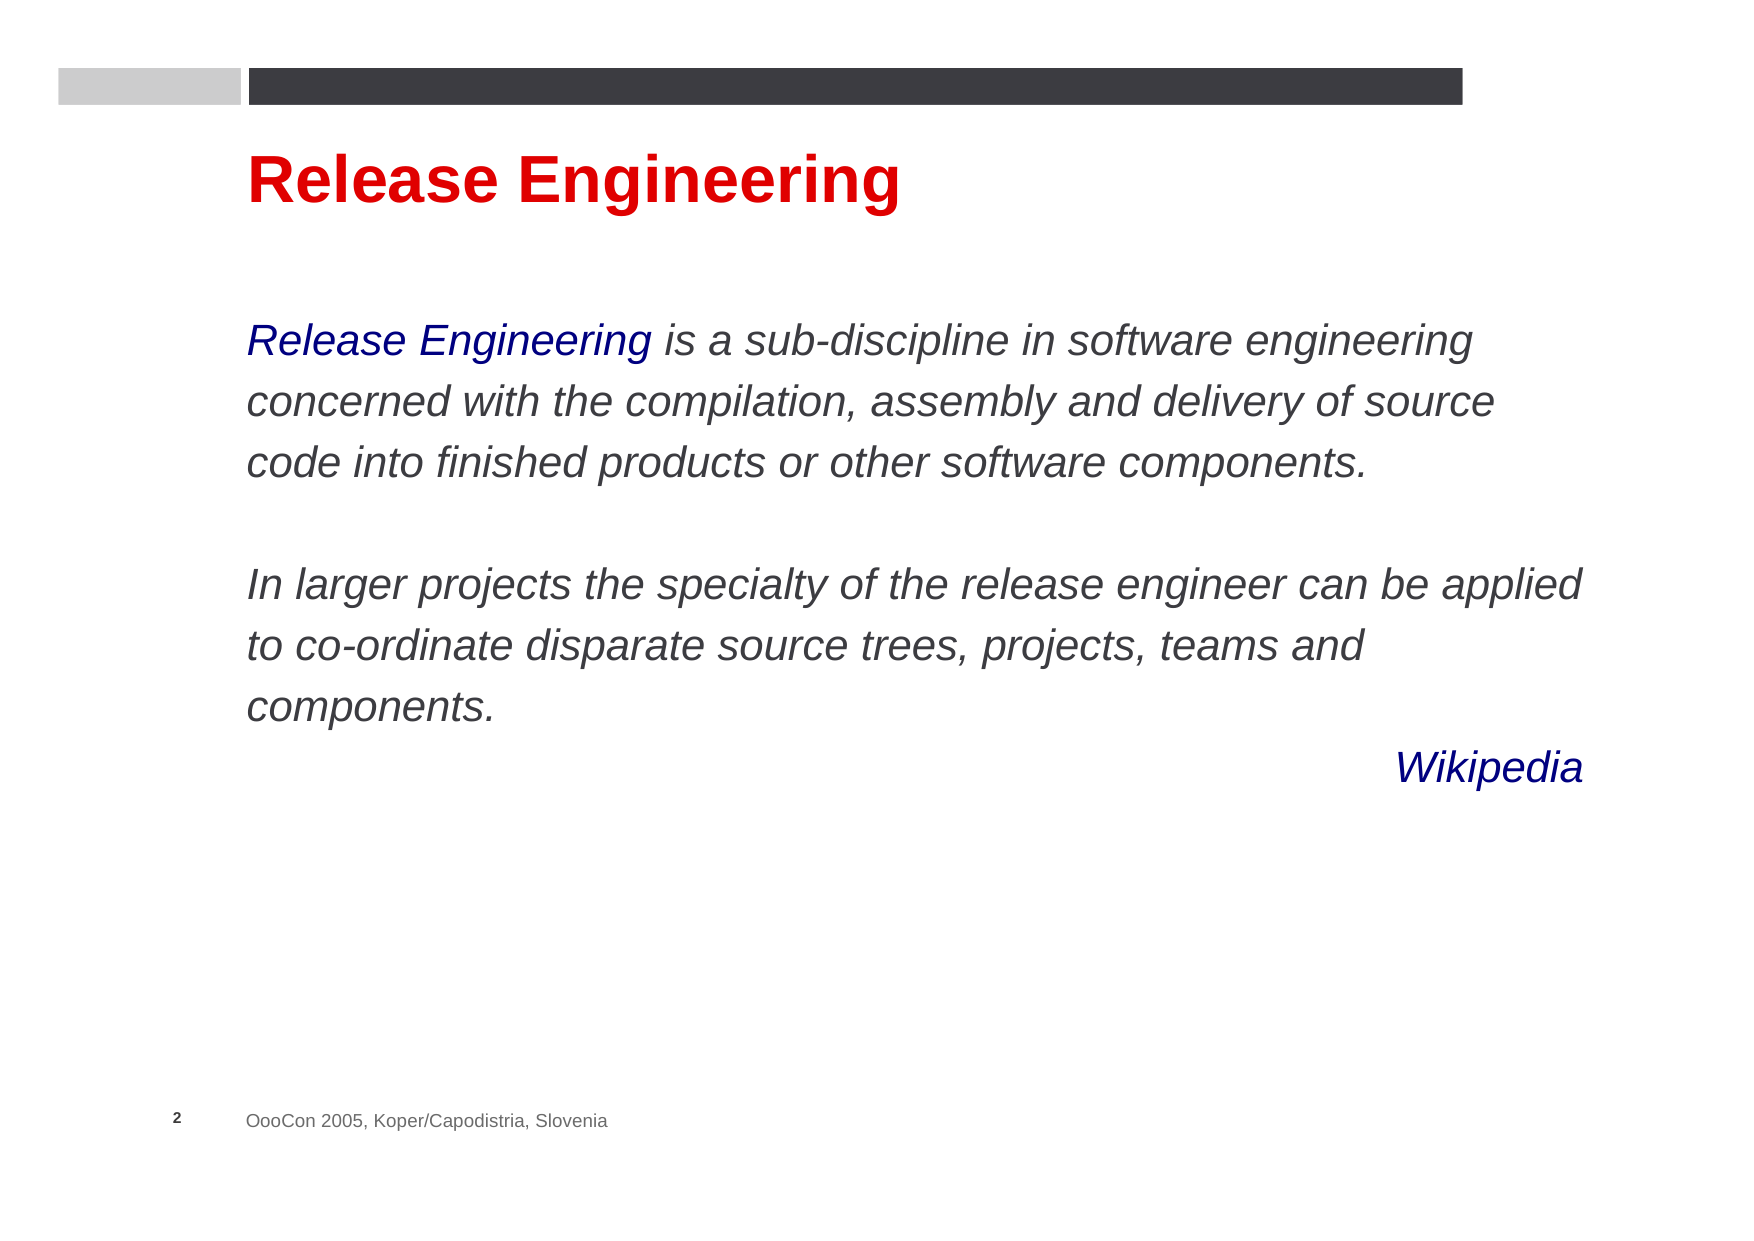

# Release Engineering
Release Engineering is a sub-discipline in software engineering concerned with the compilation, assembly and delivery of source code into finished products or other software components.
In larger projects the specialty of the release engineer can be applied to co-ordinate disparate source trees, projects, teams and components.
Wikipedia